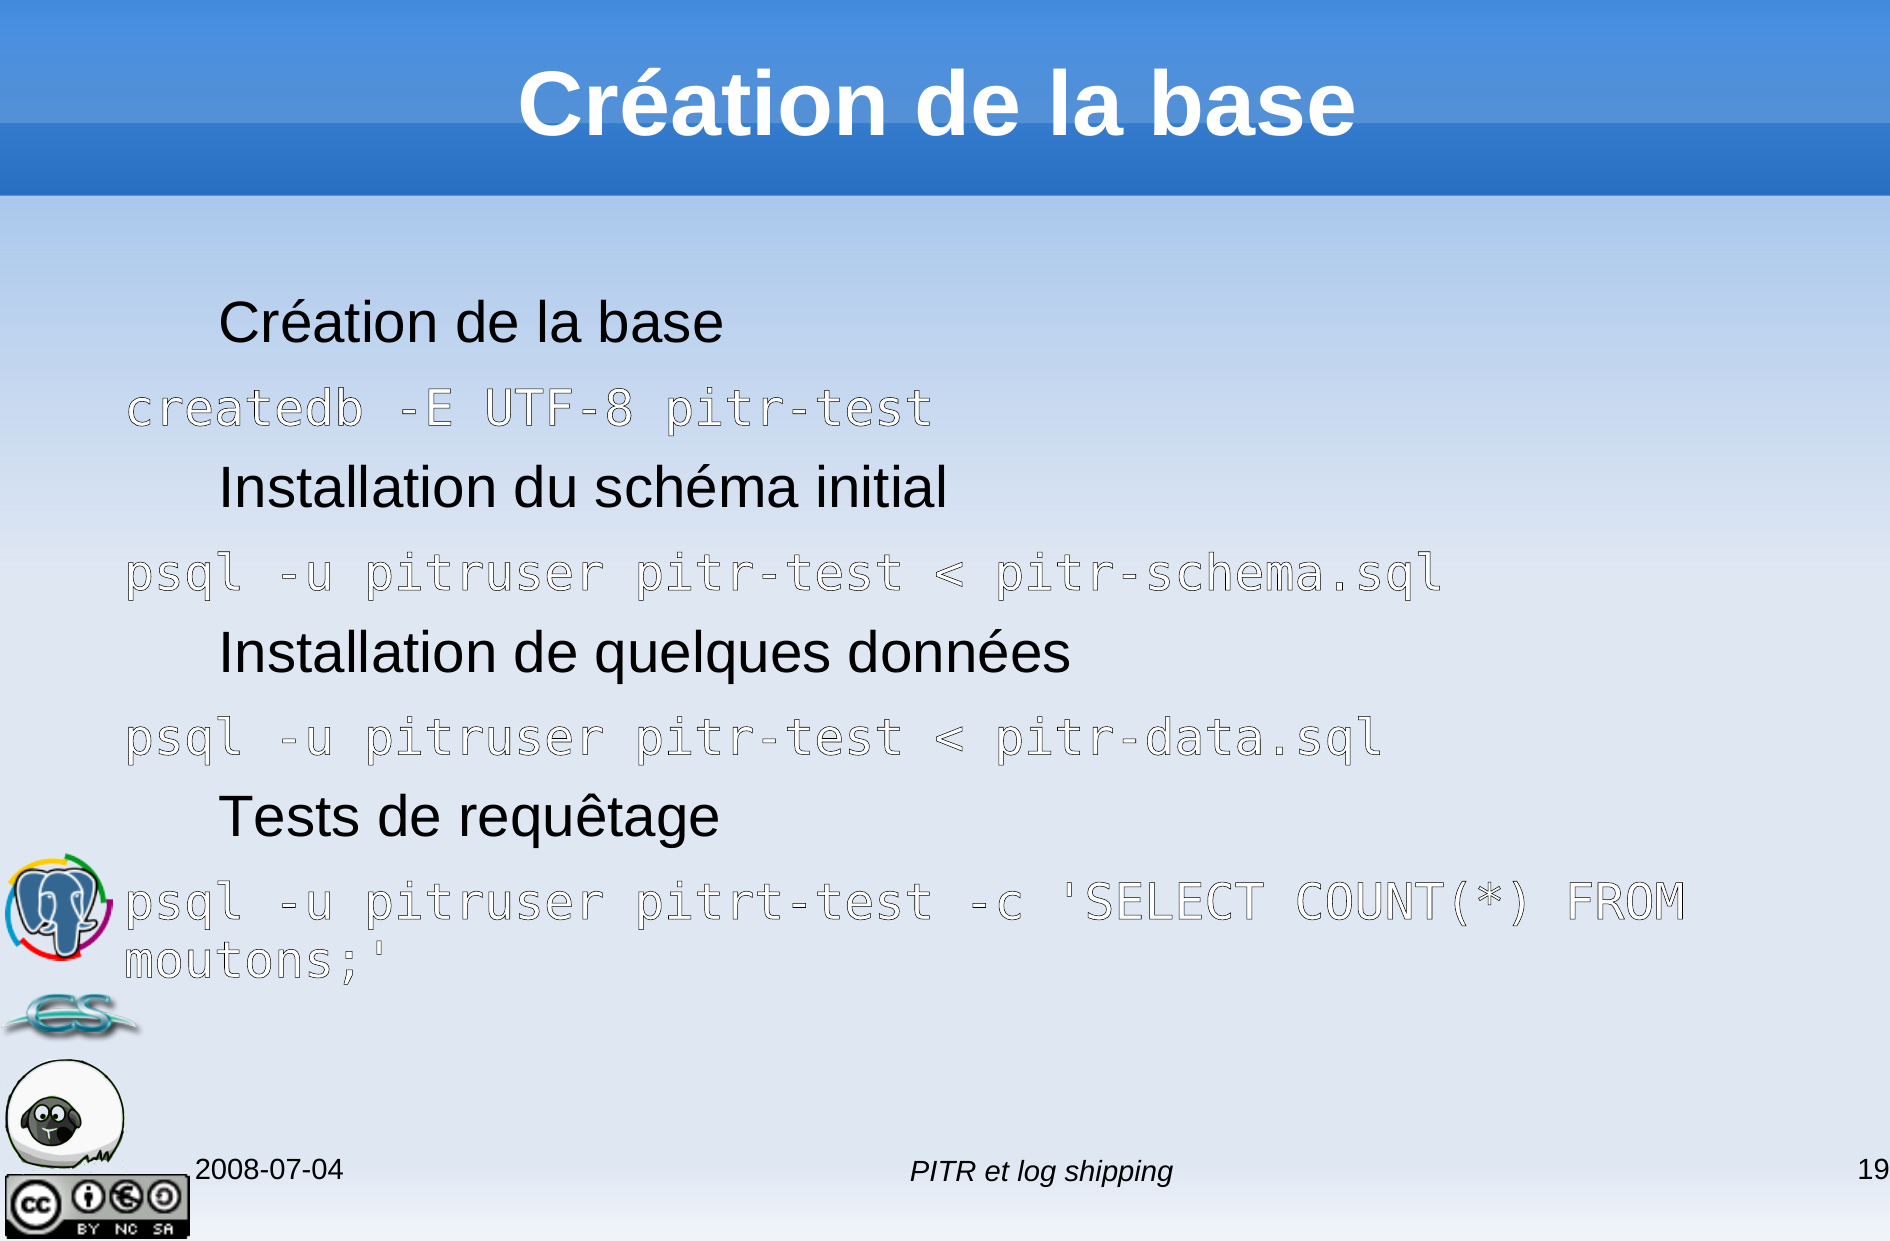

# Création de la base
Création de la base
createdb -E UTF-8 pitr-test
Installation du schéma initial
psql -u pitruser pitr-test < pitr-schema.sql
Installation de quelques données
psql -u pitruser pitr-test < pitr-data.sql
Tests de requêtage
psql -u pitruser pitrt-test -c 'SELECT COUNT(*) FROM moutons;'
2008-07-04
19
PITR et log shipping